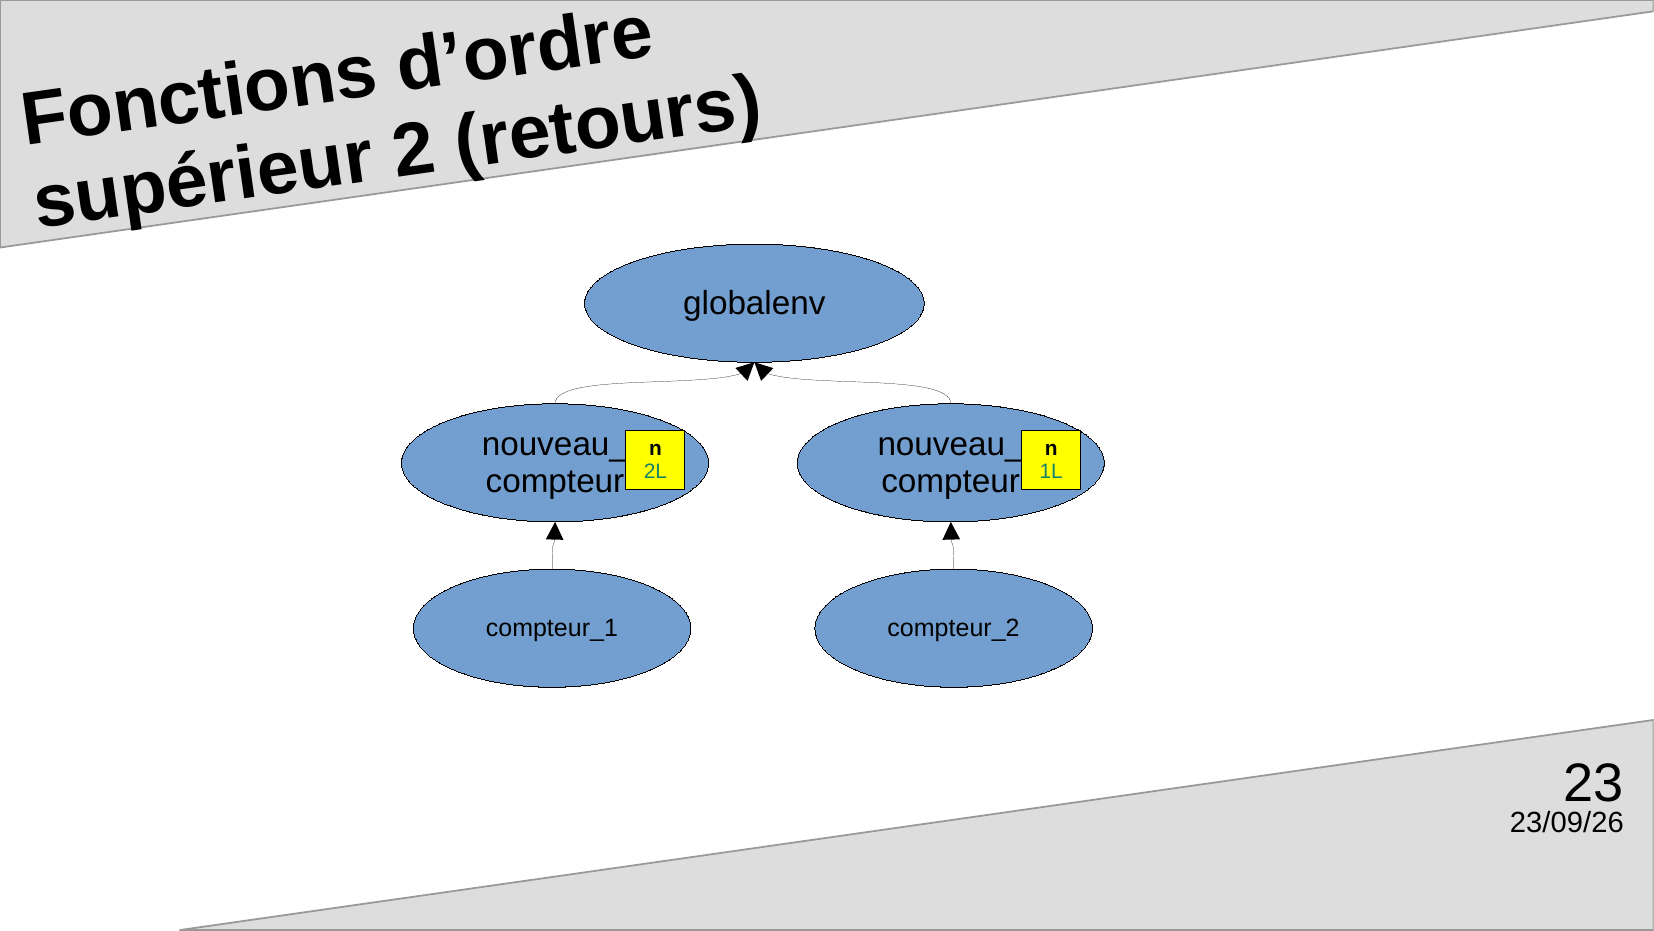

# Fonctions d’ordre supérieur 2 (retours)
globalenv
nouveau_
compteur
nouveau_
compteur
x
2L
n
2L
n
1L
compteur_1
compteur_2
23